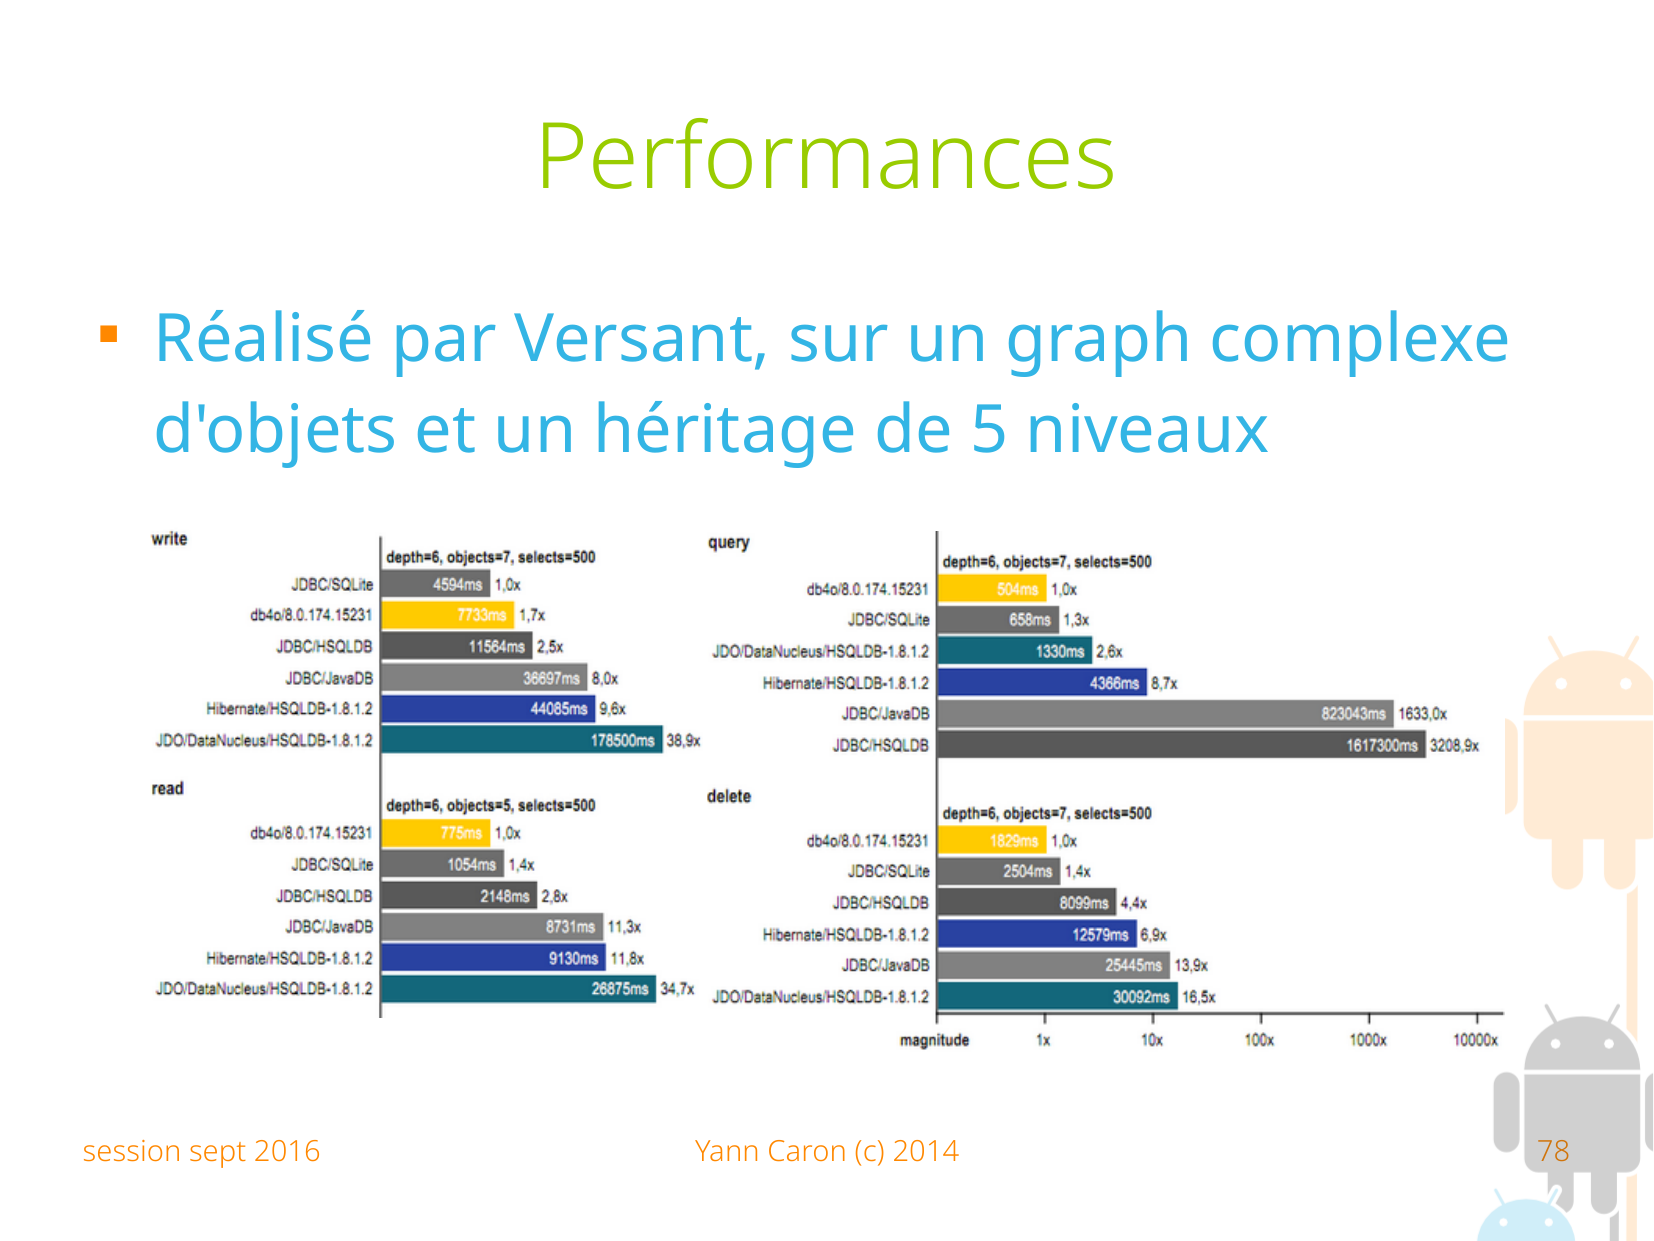

# Performances
Réalisé par Versant, sur un graph complexe d'objets et un héritage de 5 niveaux
session sept 2016
Yann Caron (c) 2014
78